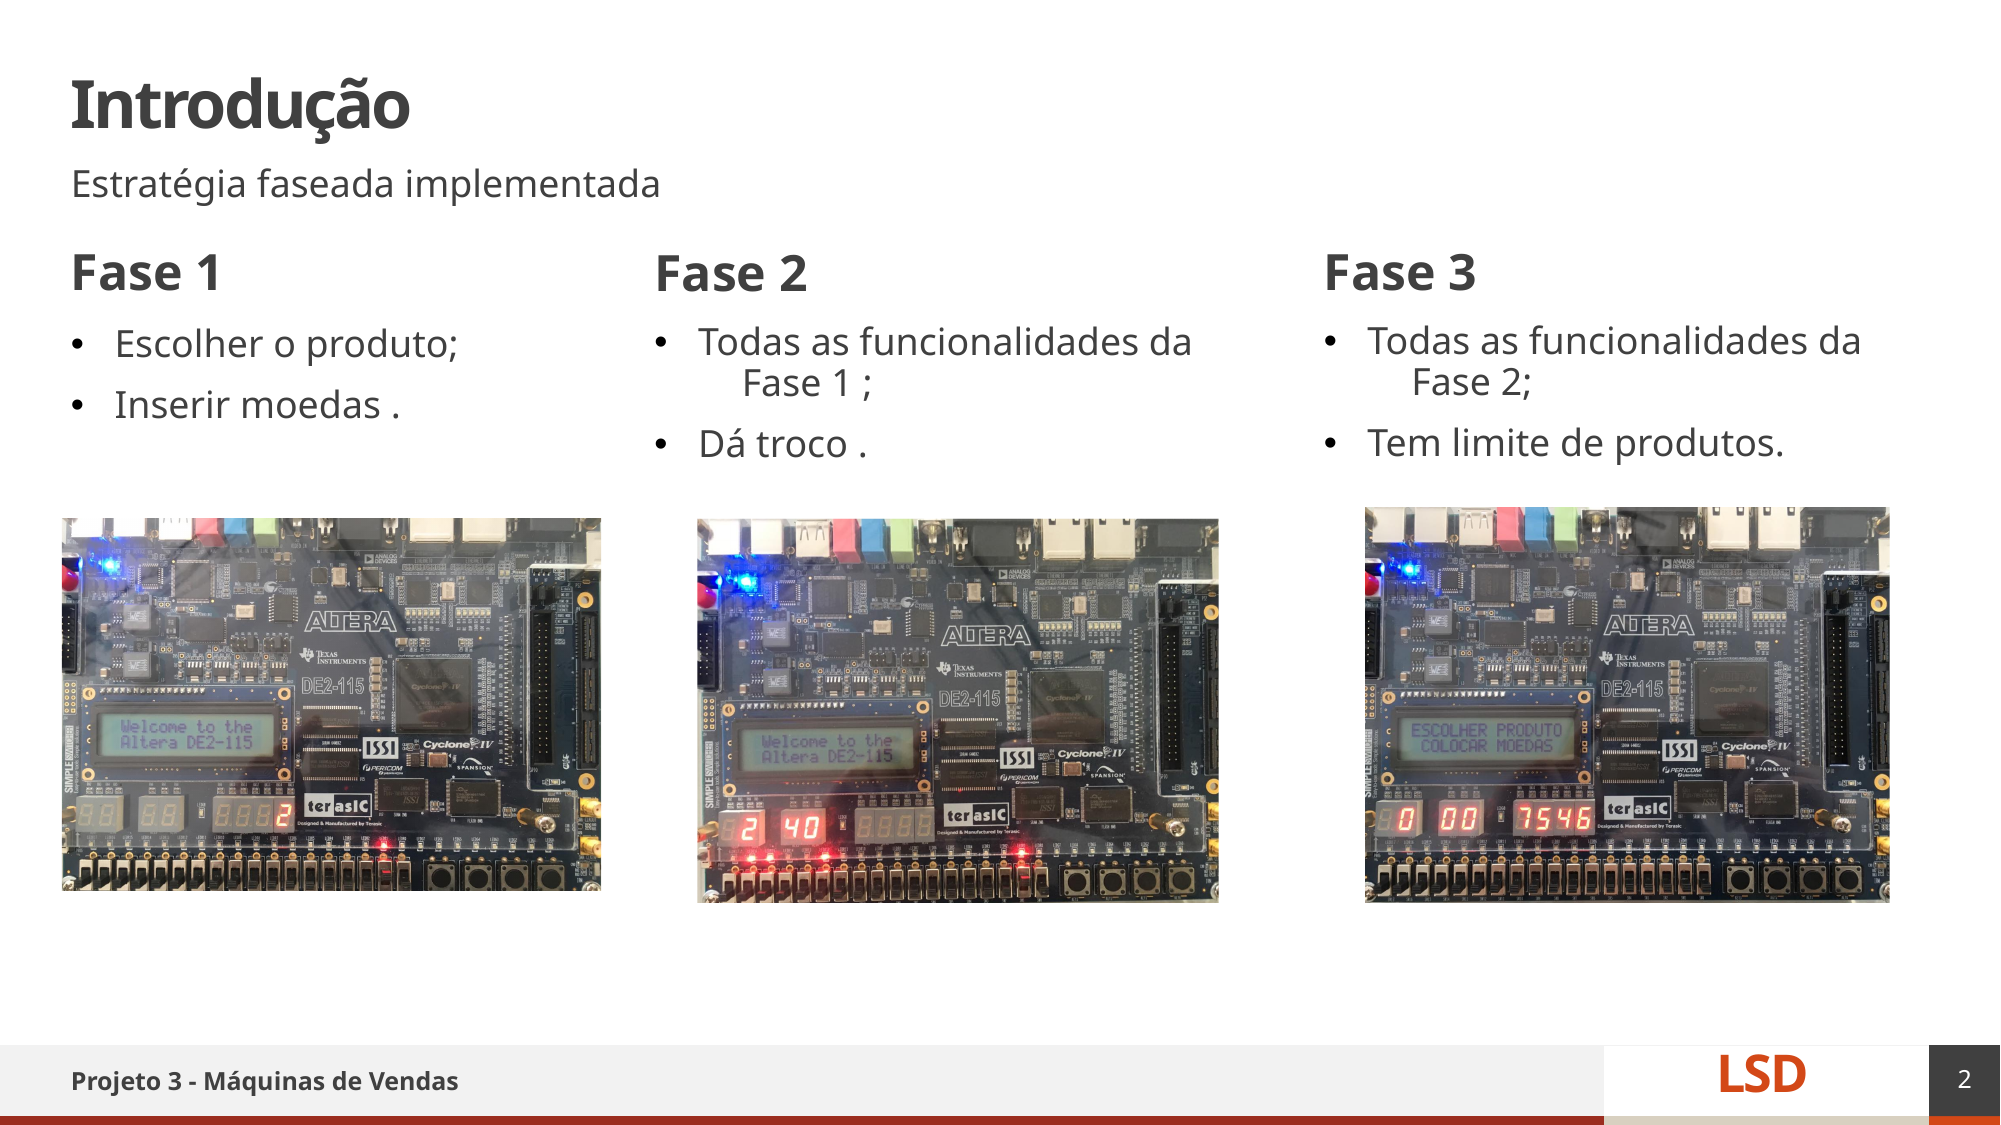

# Introdução
Estratégia faseada implementada
Fase 1
Fase 3
Fase 2
Todas as funcionalidades da Fase 2;
Tem limite de produtos.
Todas as funcionalidades da Fase 1 ;
Dá troco .
Escolher o produto;
Inserir moedas .
Projeto 3 - Máquinas de Vendas